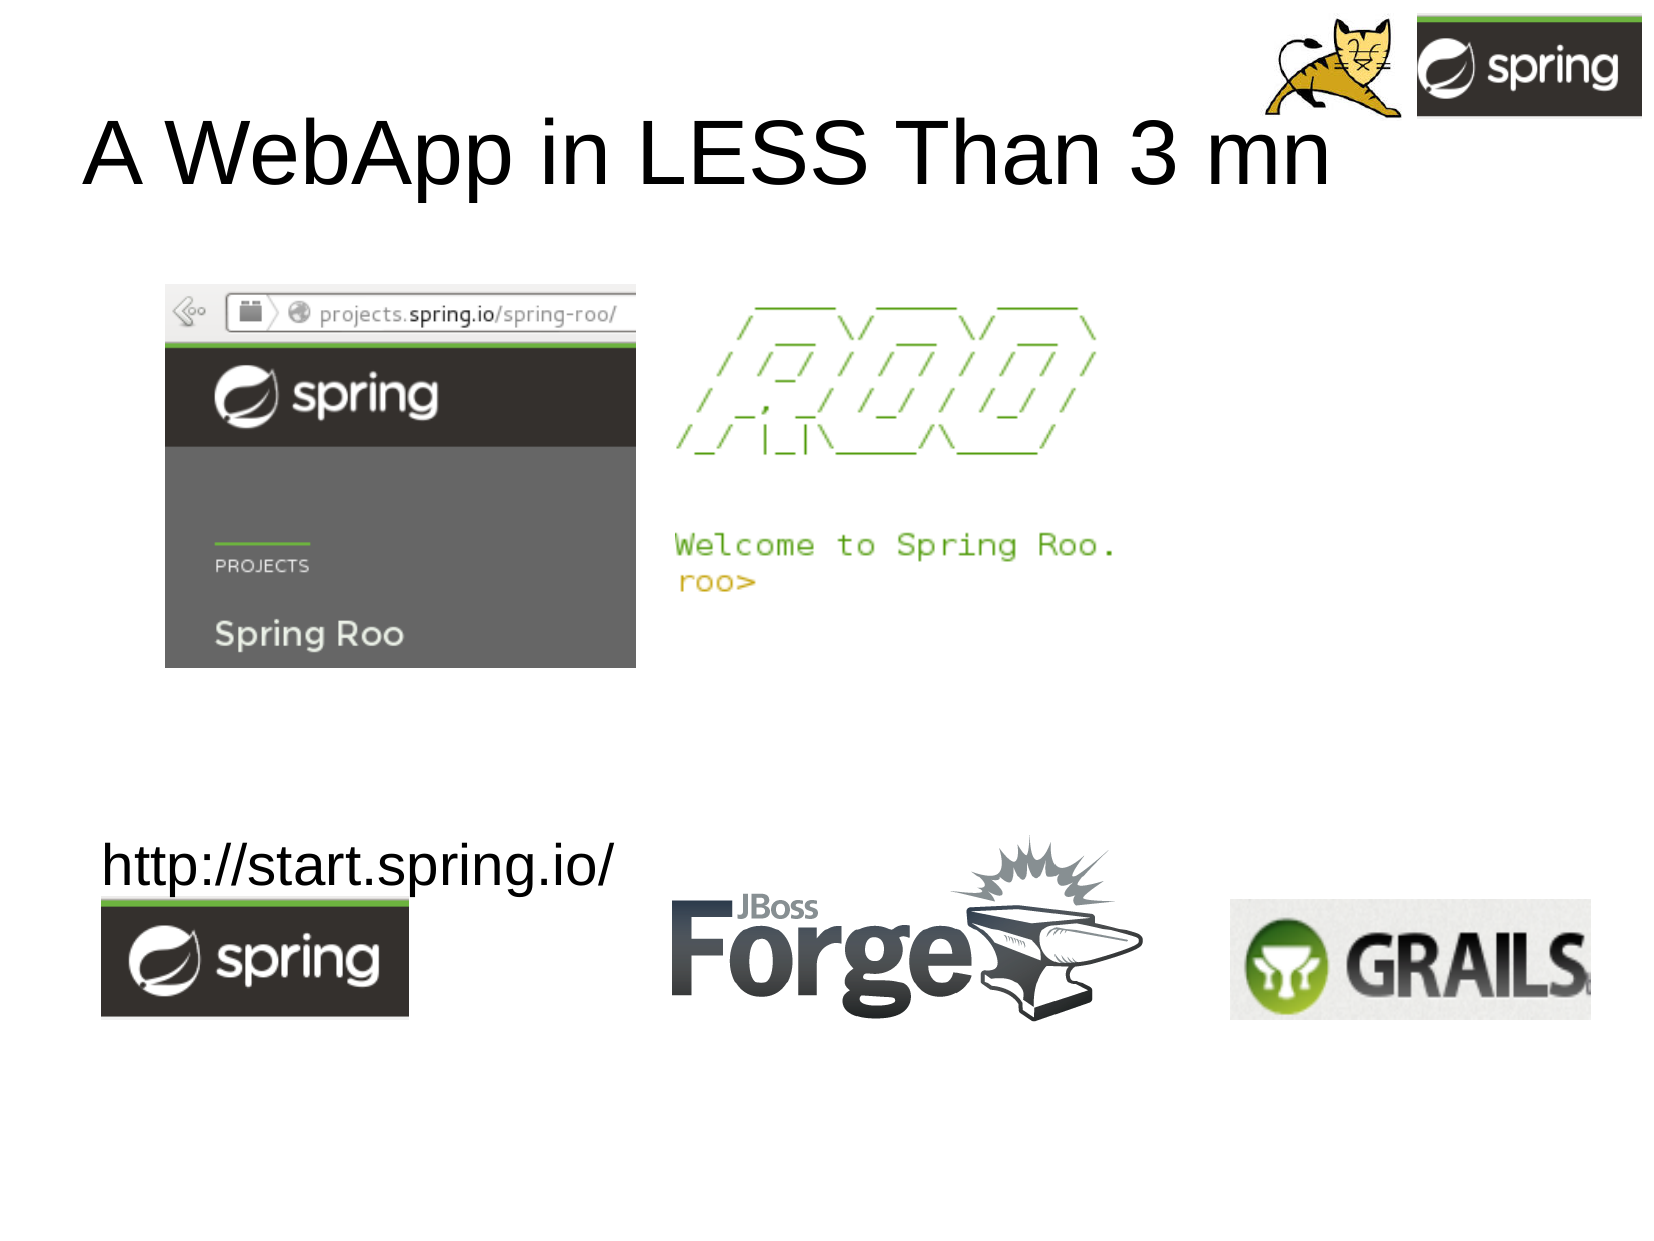

# A WebApp in LESS Than 3 mn
http://start.spring.io/